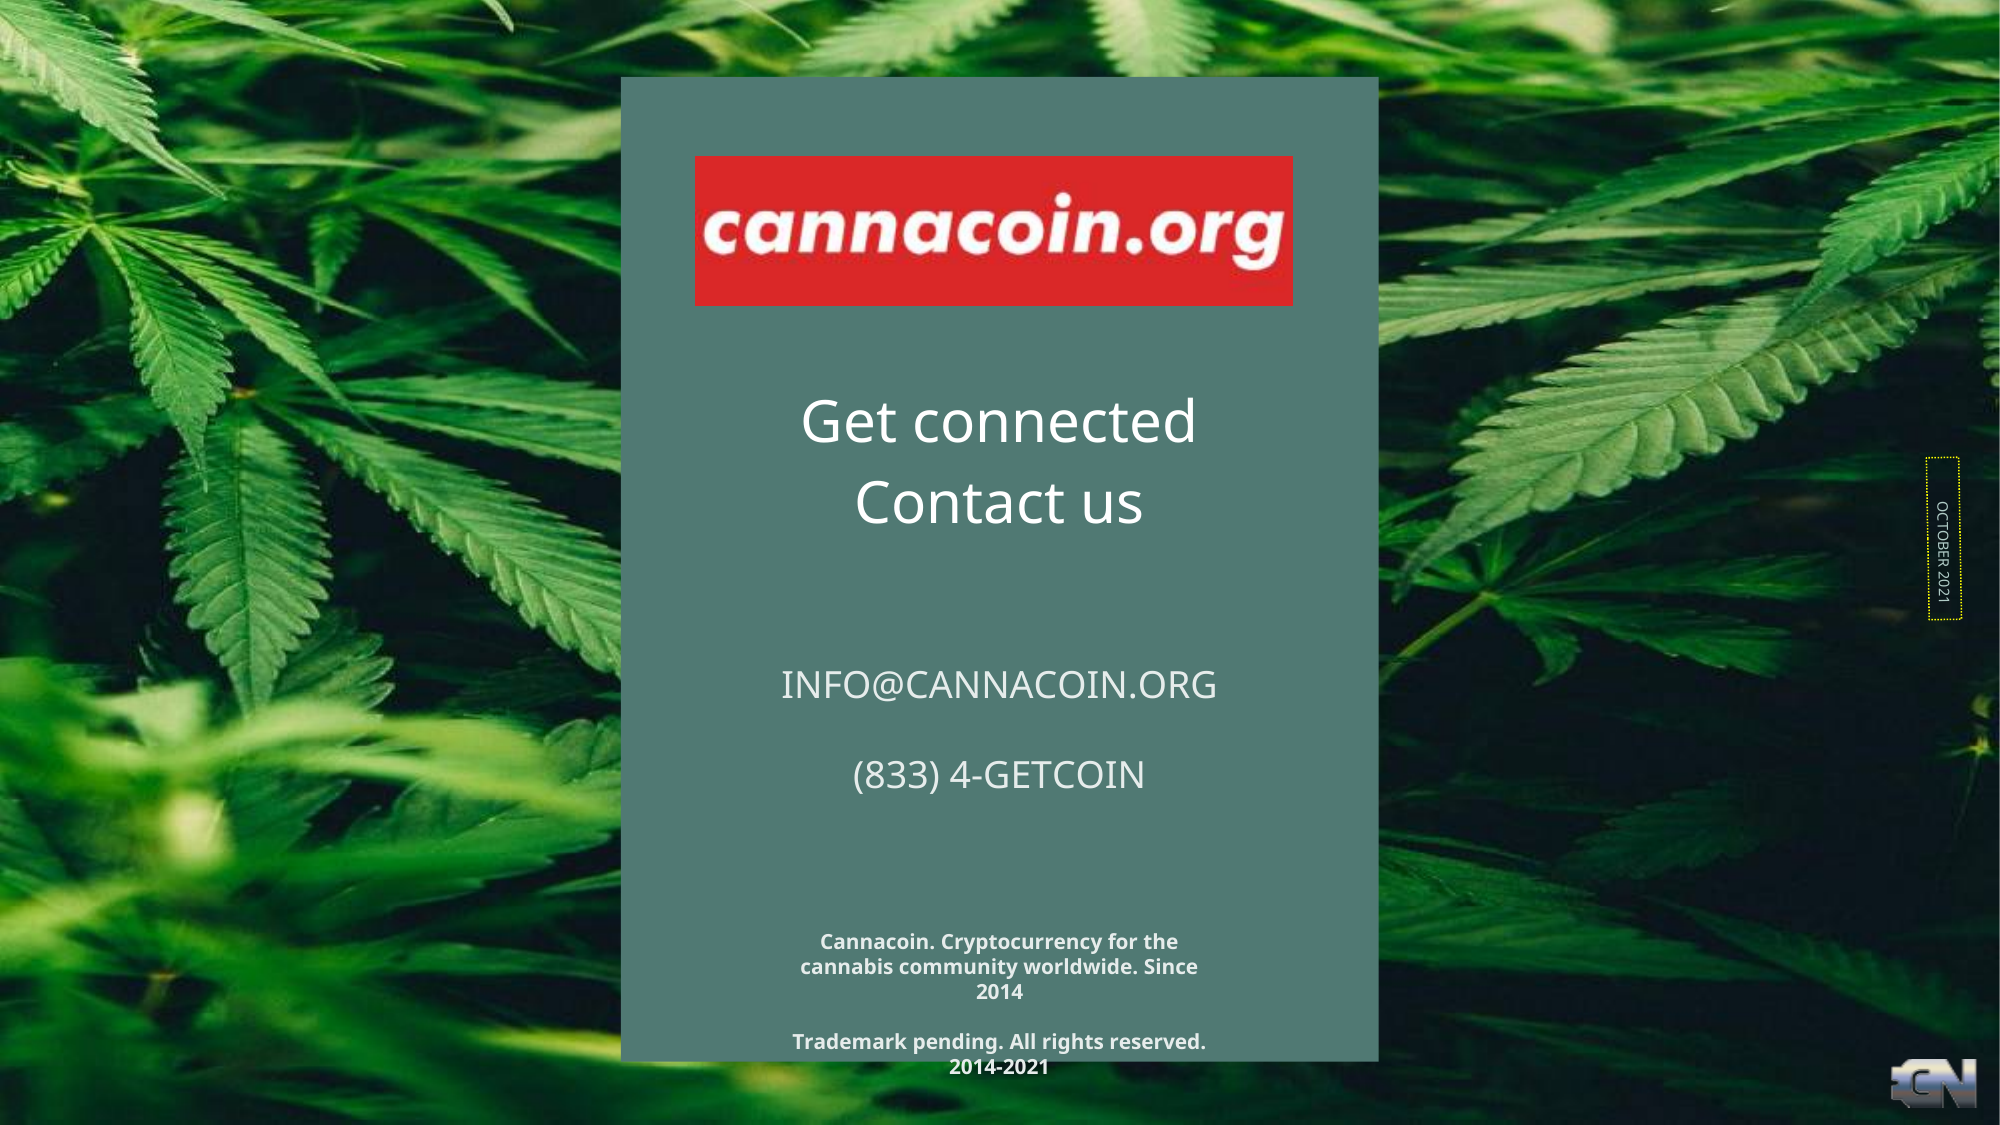

CANNACOIN.ORG
Get connected
Contact us
OCTOBER 2021
INFO@CANNACOIN.ORG
(833) 4-GETCOIN
Cannacoin. Cryptocurrency for the cannabis community worldwide. Since 2014
Trademark pending. All rights reserved. 2014-2021